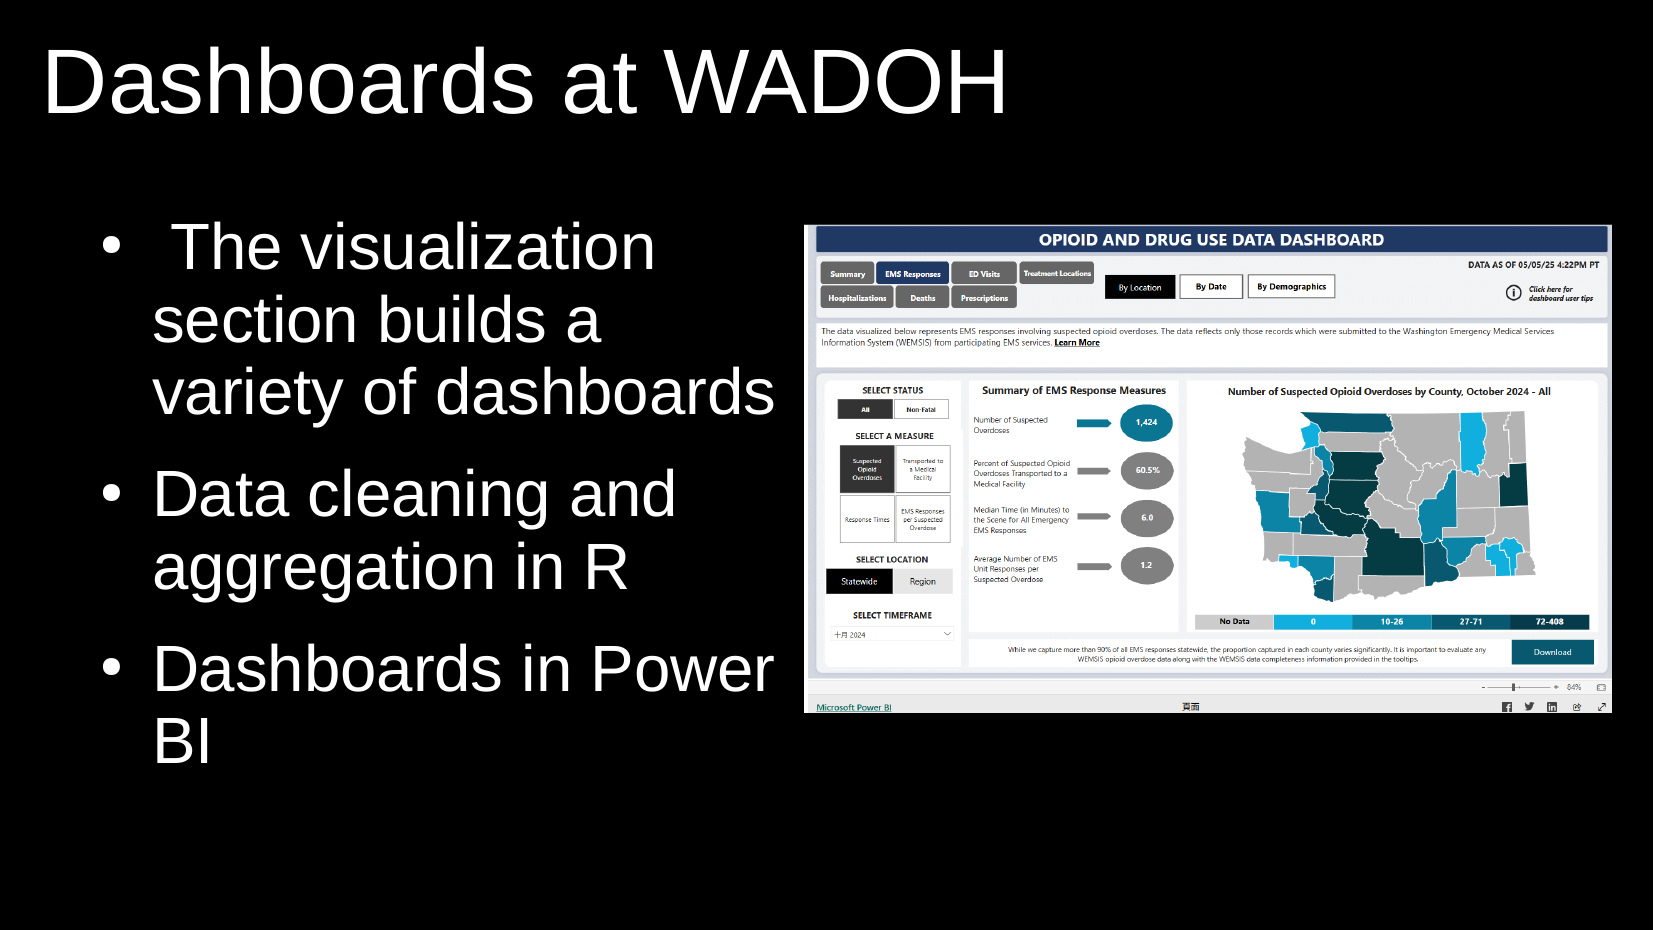

# Dashboards at WADOH
 The visualization section builds a variety of dashboards
Data cleaning and aggregation in R
Dashboards in Power BI
7